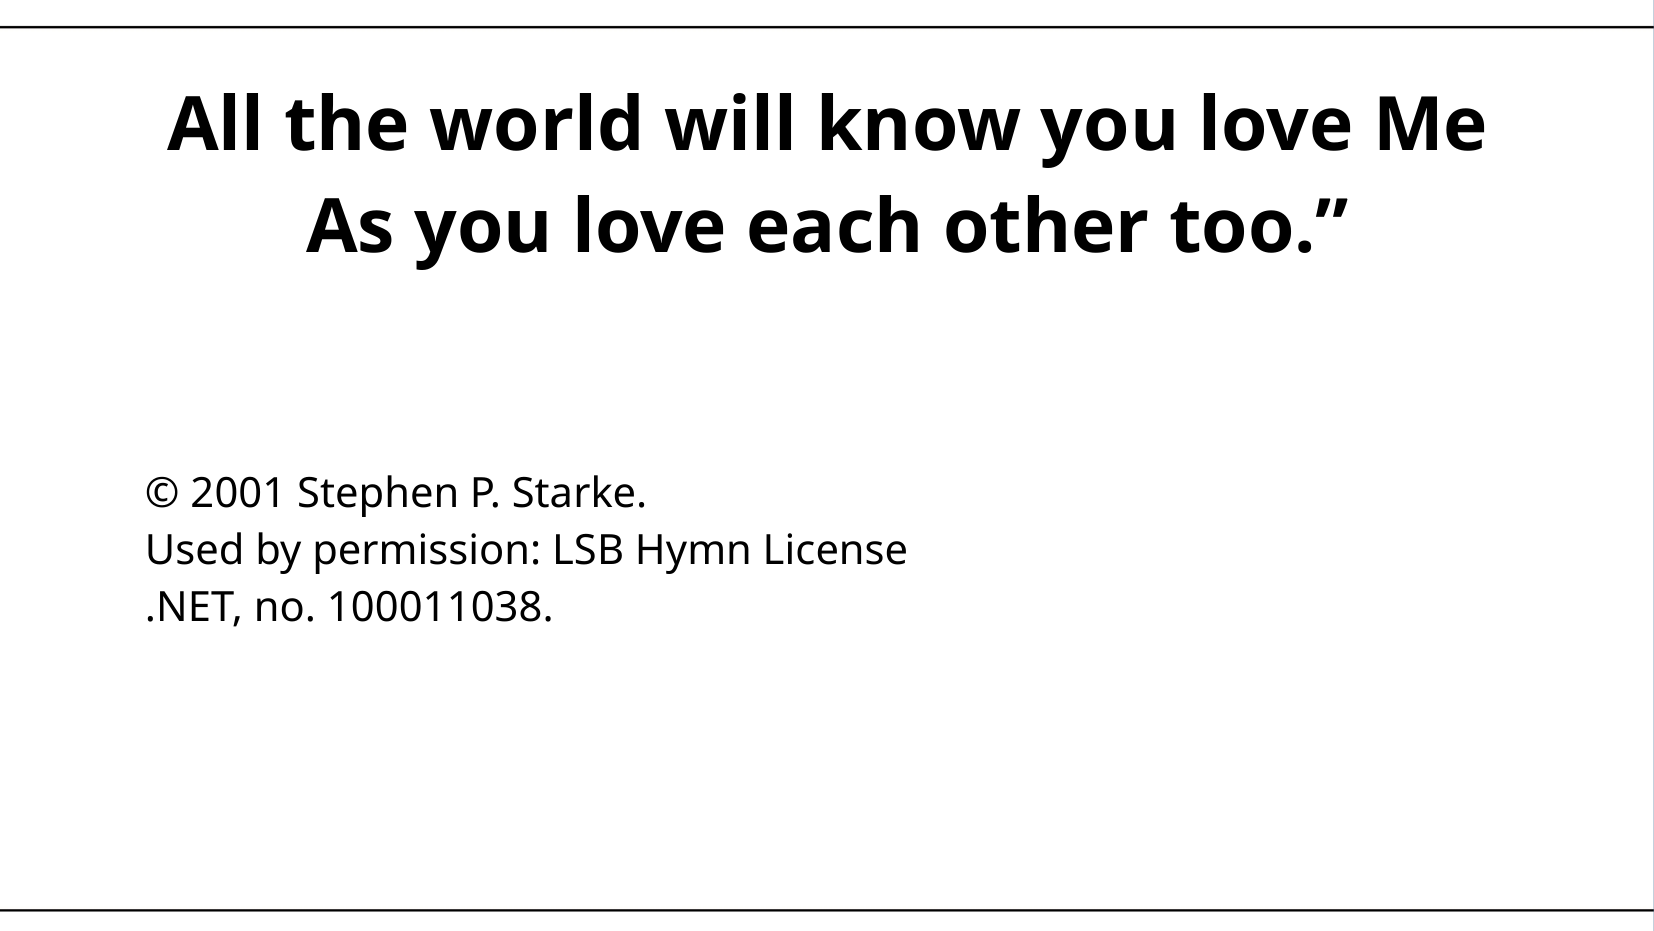

All the world will know you love Me
As you love each other too.”
© 2001 Stephen P. Starke.
Used by permission: LSB Hymn License
.NET, no. 100011038.